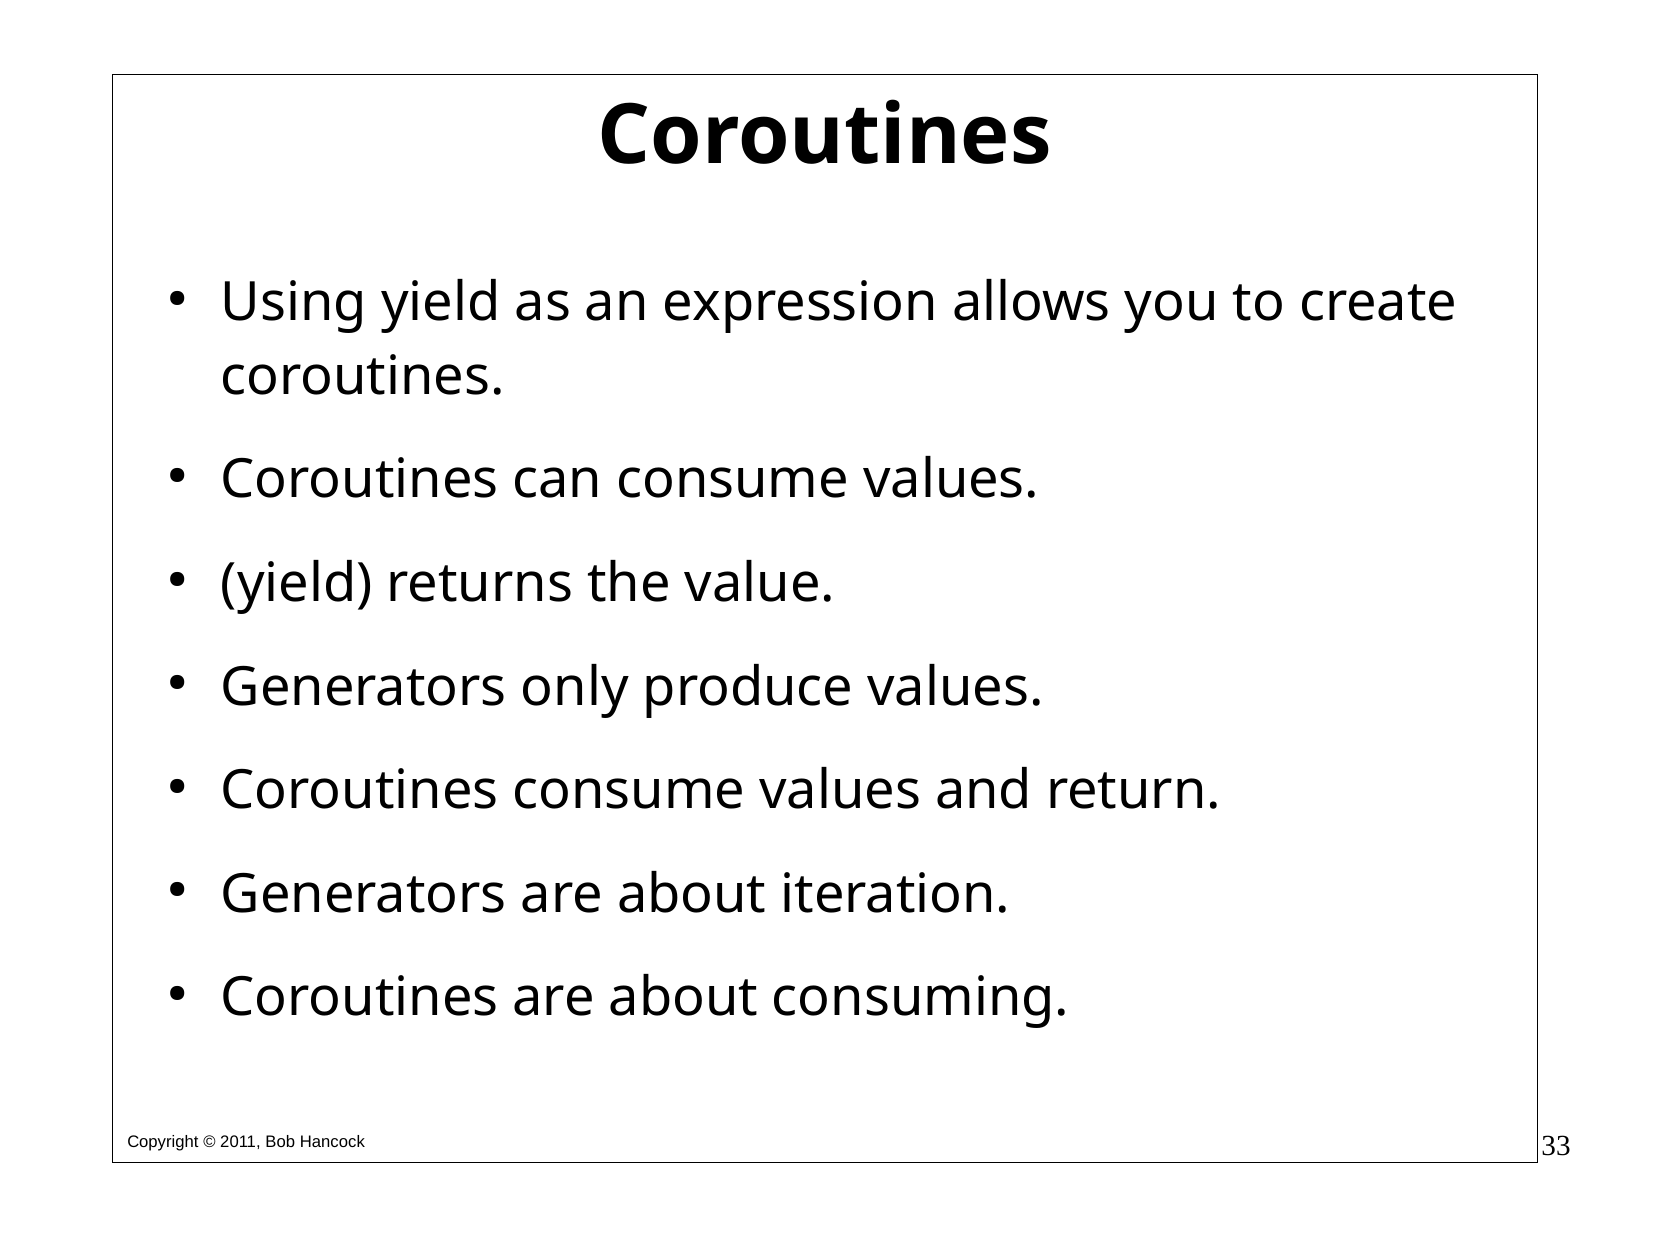

# Coroutines
Using yield as an expression allows you to create coroutines.
Coroutines can consume values.
(yield) returns the value.
Generators only produce values.
Coroutines consume values and return.
Generators are about iteration.
Coroutines are about consuming.
Copyright © 2011, Bob Hancock
33